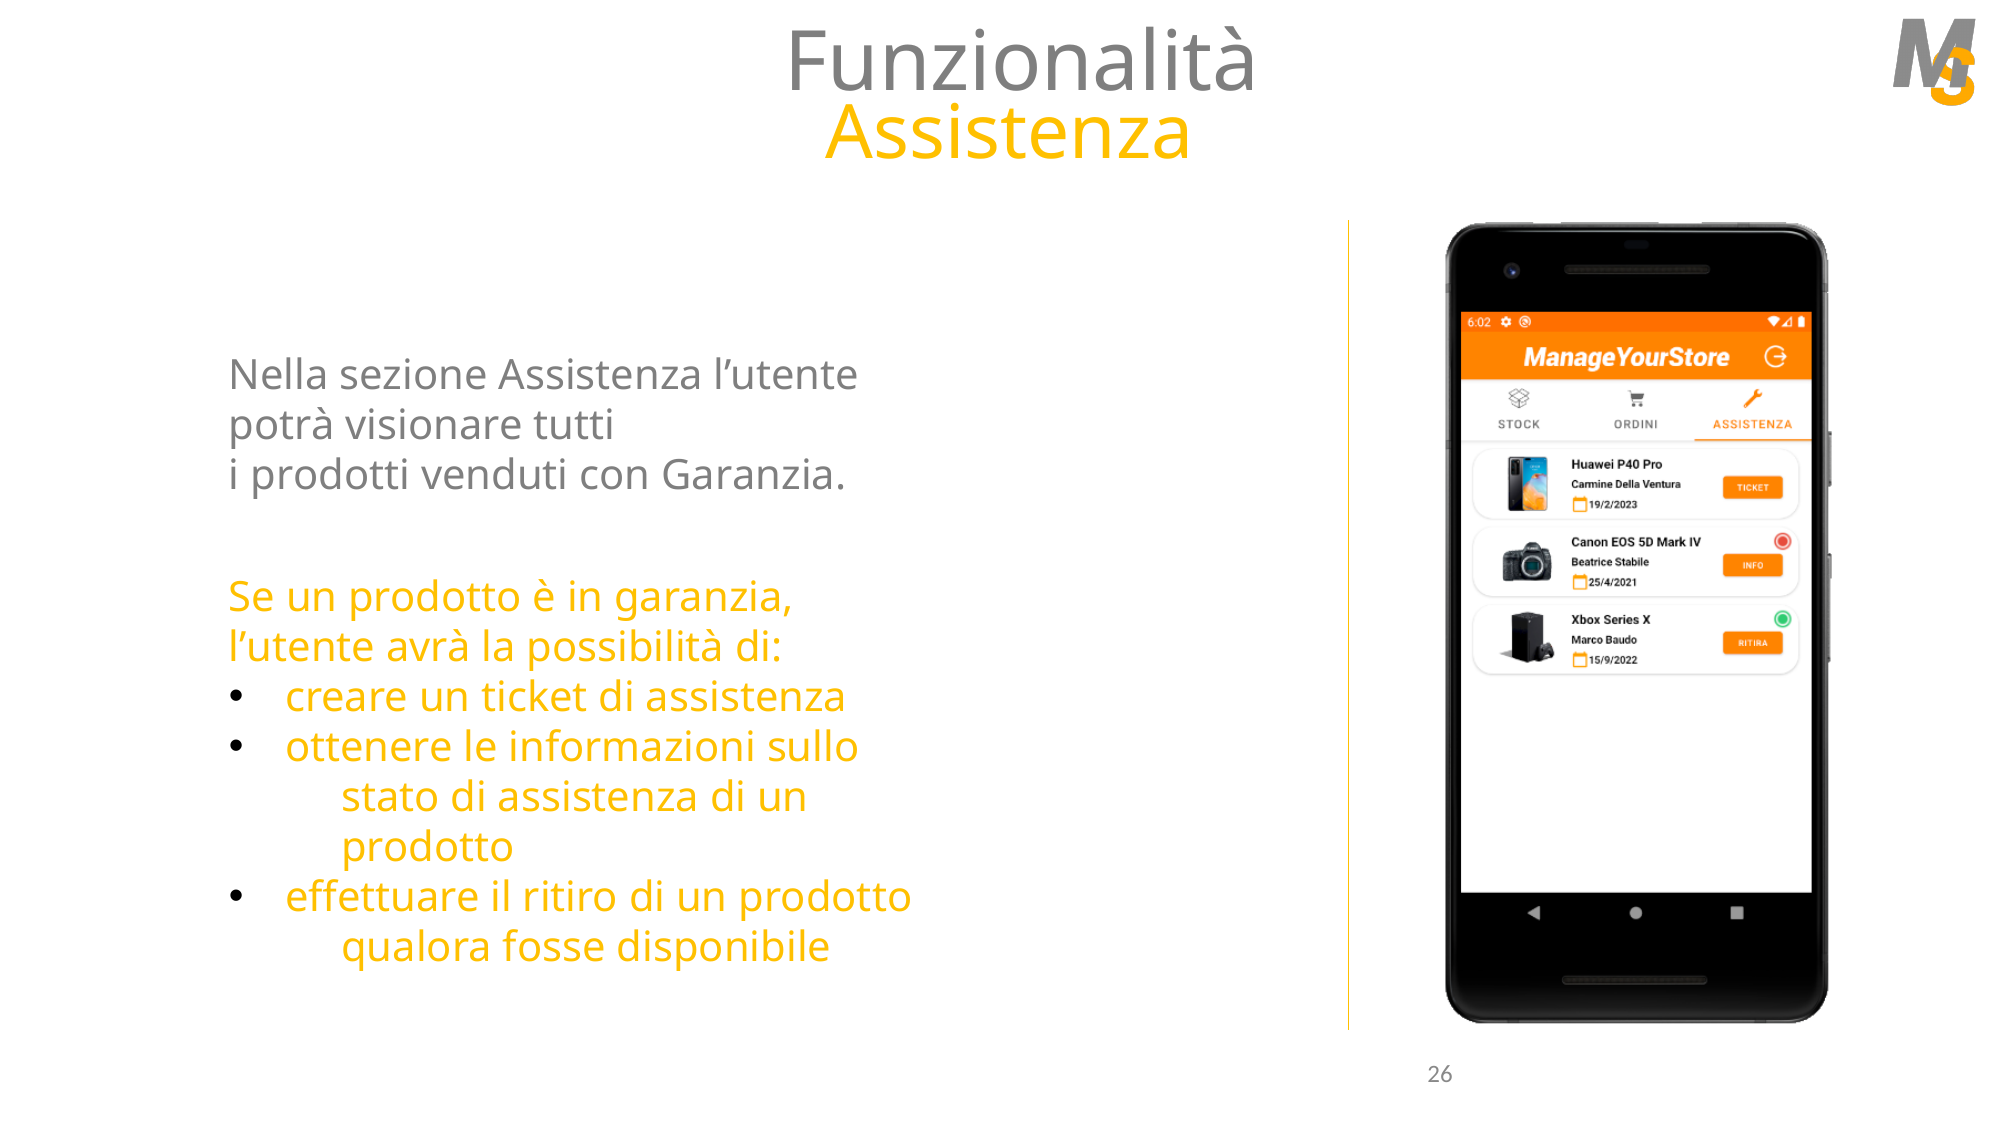

Funzionalità
Assistenza
Nella sezione Assistenza l’utente potrà visionare tutti
i prodotti venduti con Garanzia.
Se un prodotto è in garanzia, l’utente avrà la possibilità di:
creare un ticket di assistenza
ottenere le informazioni sullo stato di assistenza di un prodotto
effettuare il ritiro di un prodotto qualora fosse disponibile